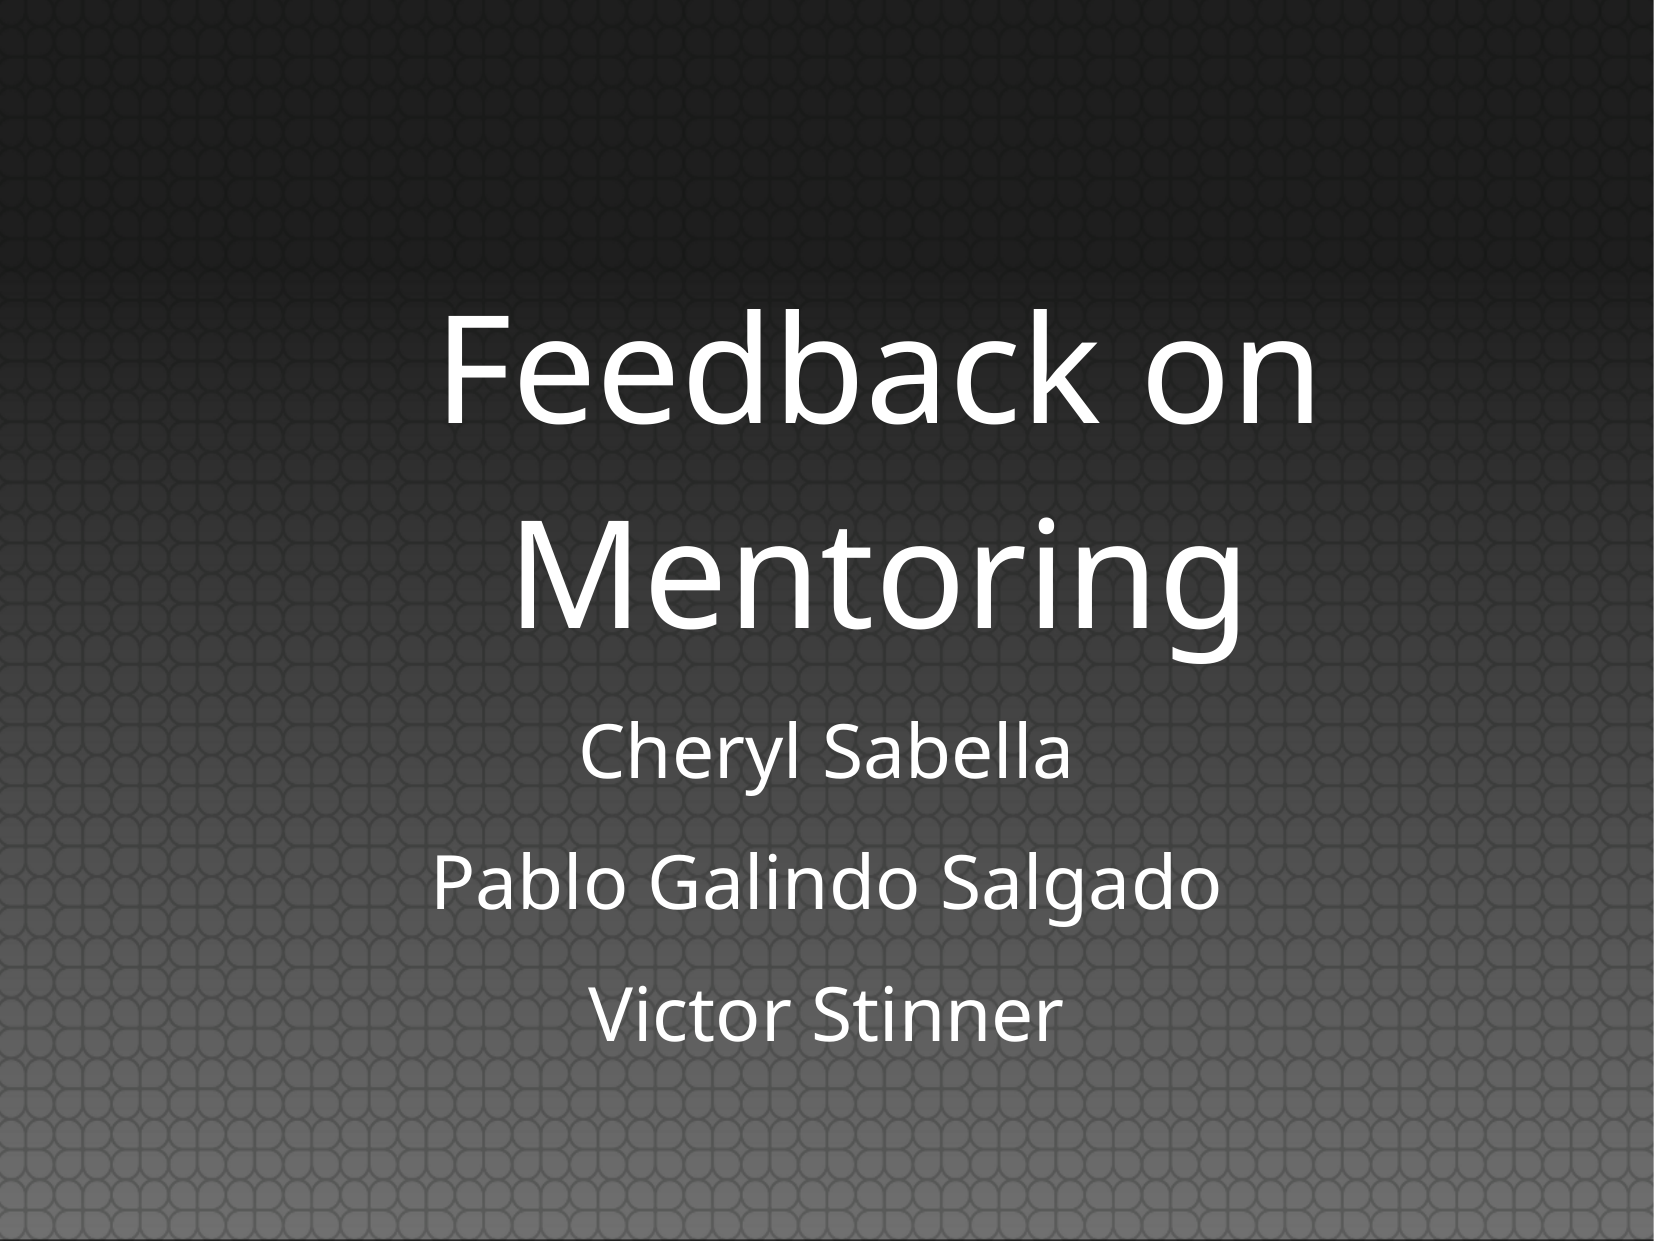

Feedback on Mentoring
# Cheryl Sabella
Pablo Galindo Salgado
Victor Stinner